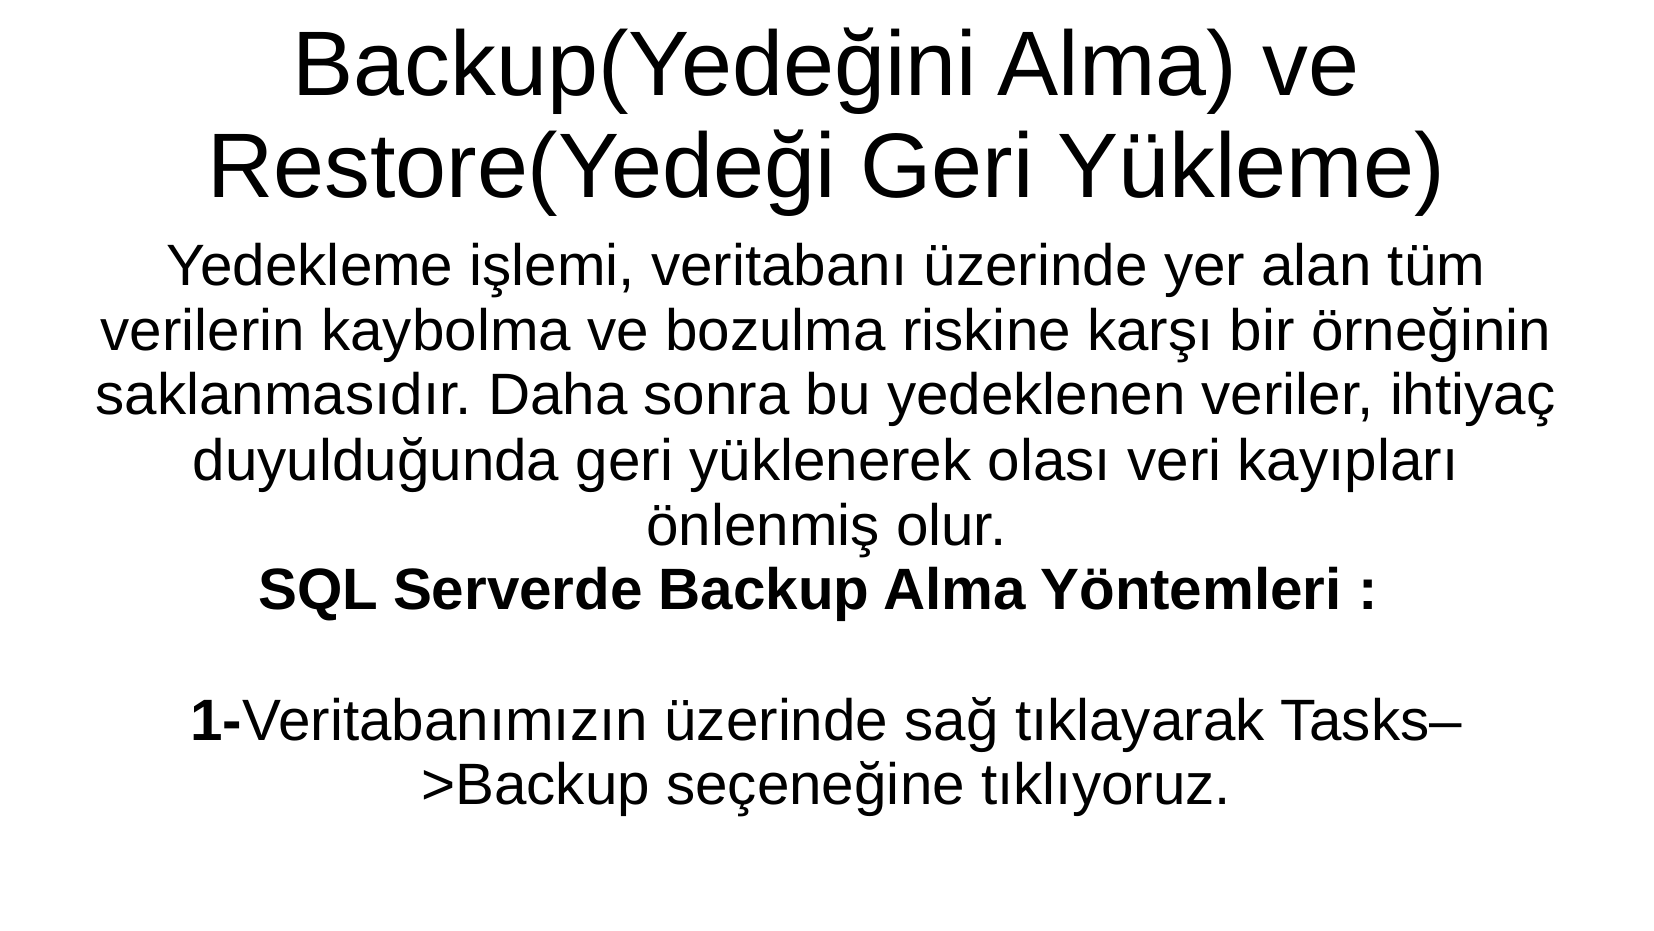

# Backup(Yedeğini Alma) ve Restore(Yedeği Geri Yükleme)
Yedekleme işlemi, veritabanı üzerinde yer alan tüm verilerin kaybolma ve bozulma riskine karşı bir örneğinin saklanmasıdır. Daha sonra bu yedeklenen veriler, ihtiyaç duyulduğunda geri yüklenerek olası veri kayıpları önlenmiş olur.
SQL Serverde Backup Alma Yöntemleri :
1-Veritabanımızın üzerinde sağ tıklayarak Tasks–>Backup seçeneğine tıklıyoruz.